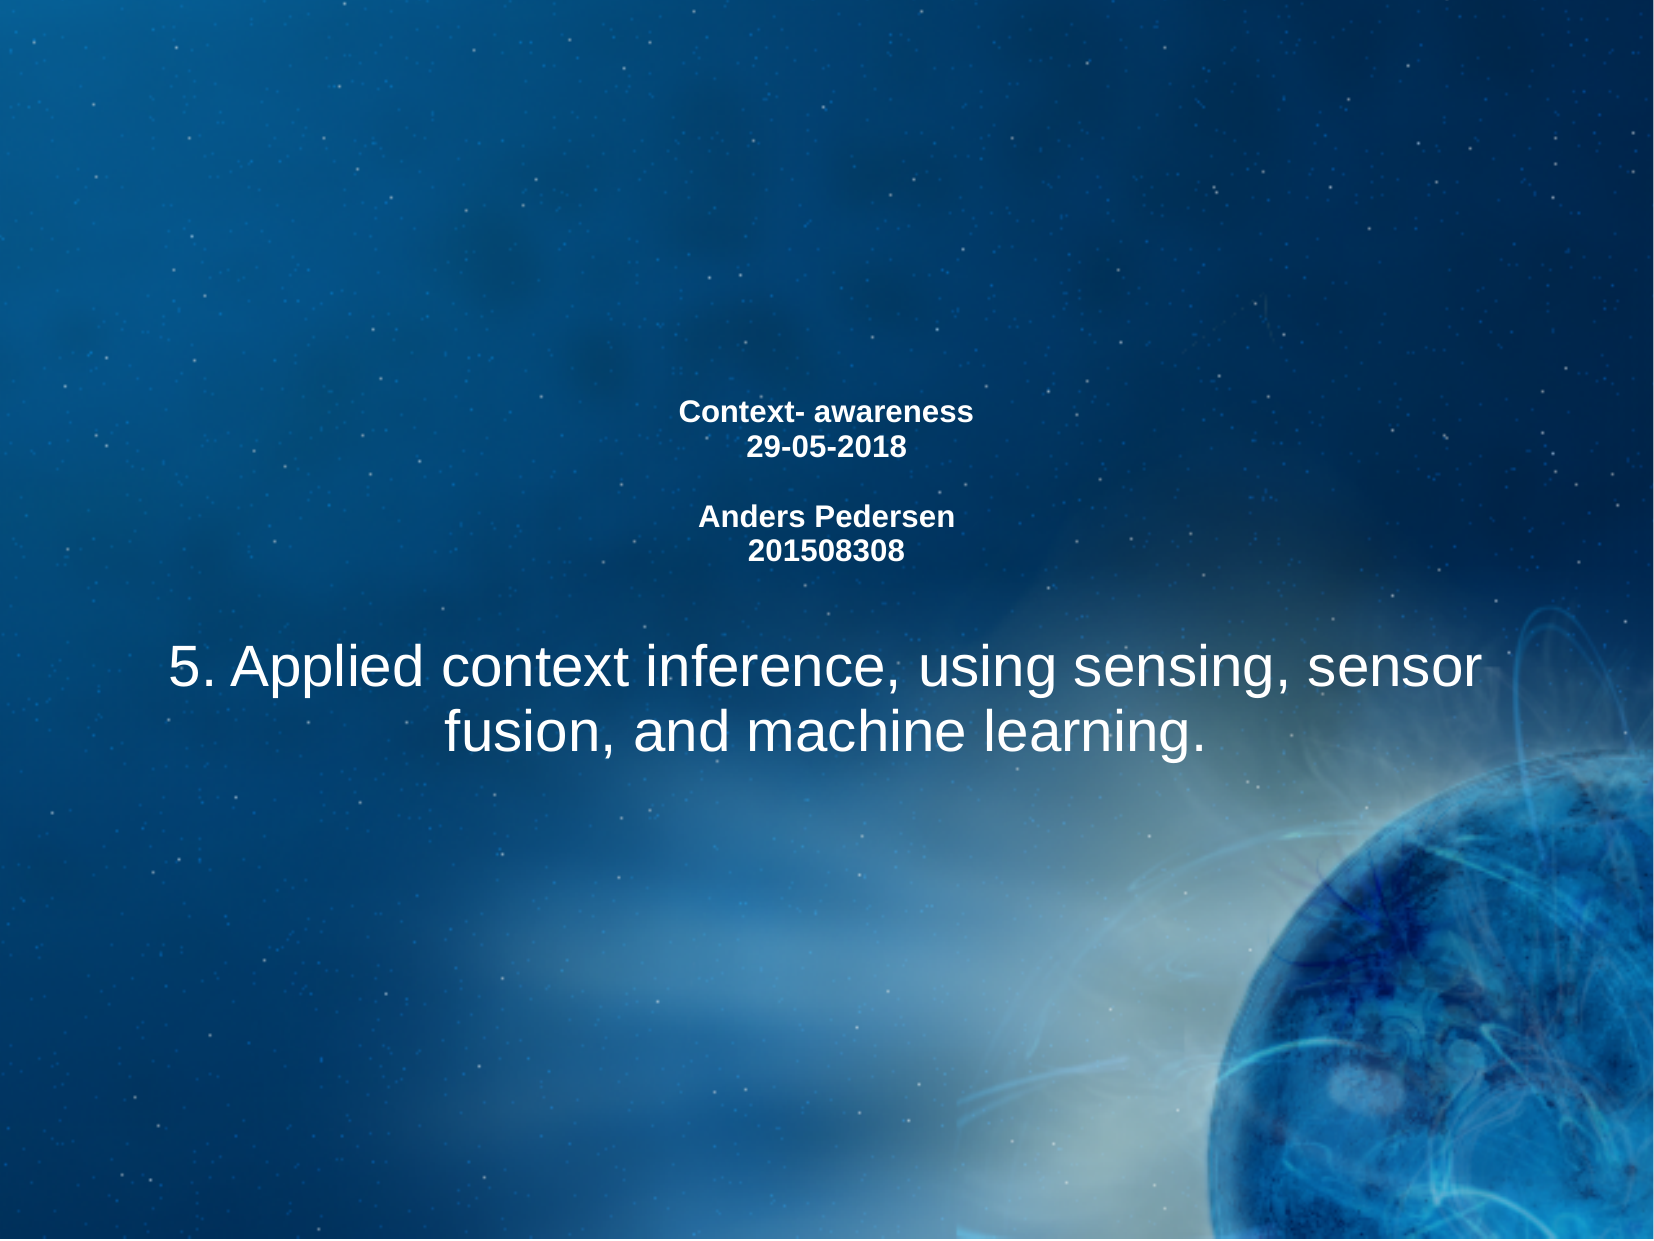

# Context- awareness 29-05-2018 Anders Pedersen 201508308 5. Applied context inference, using sensing, sensor fusion, and machine learning.